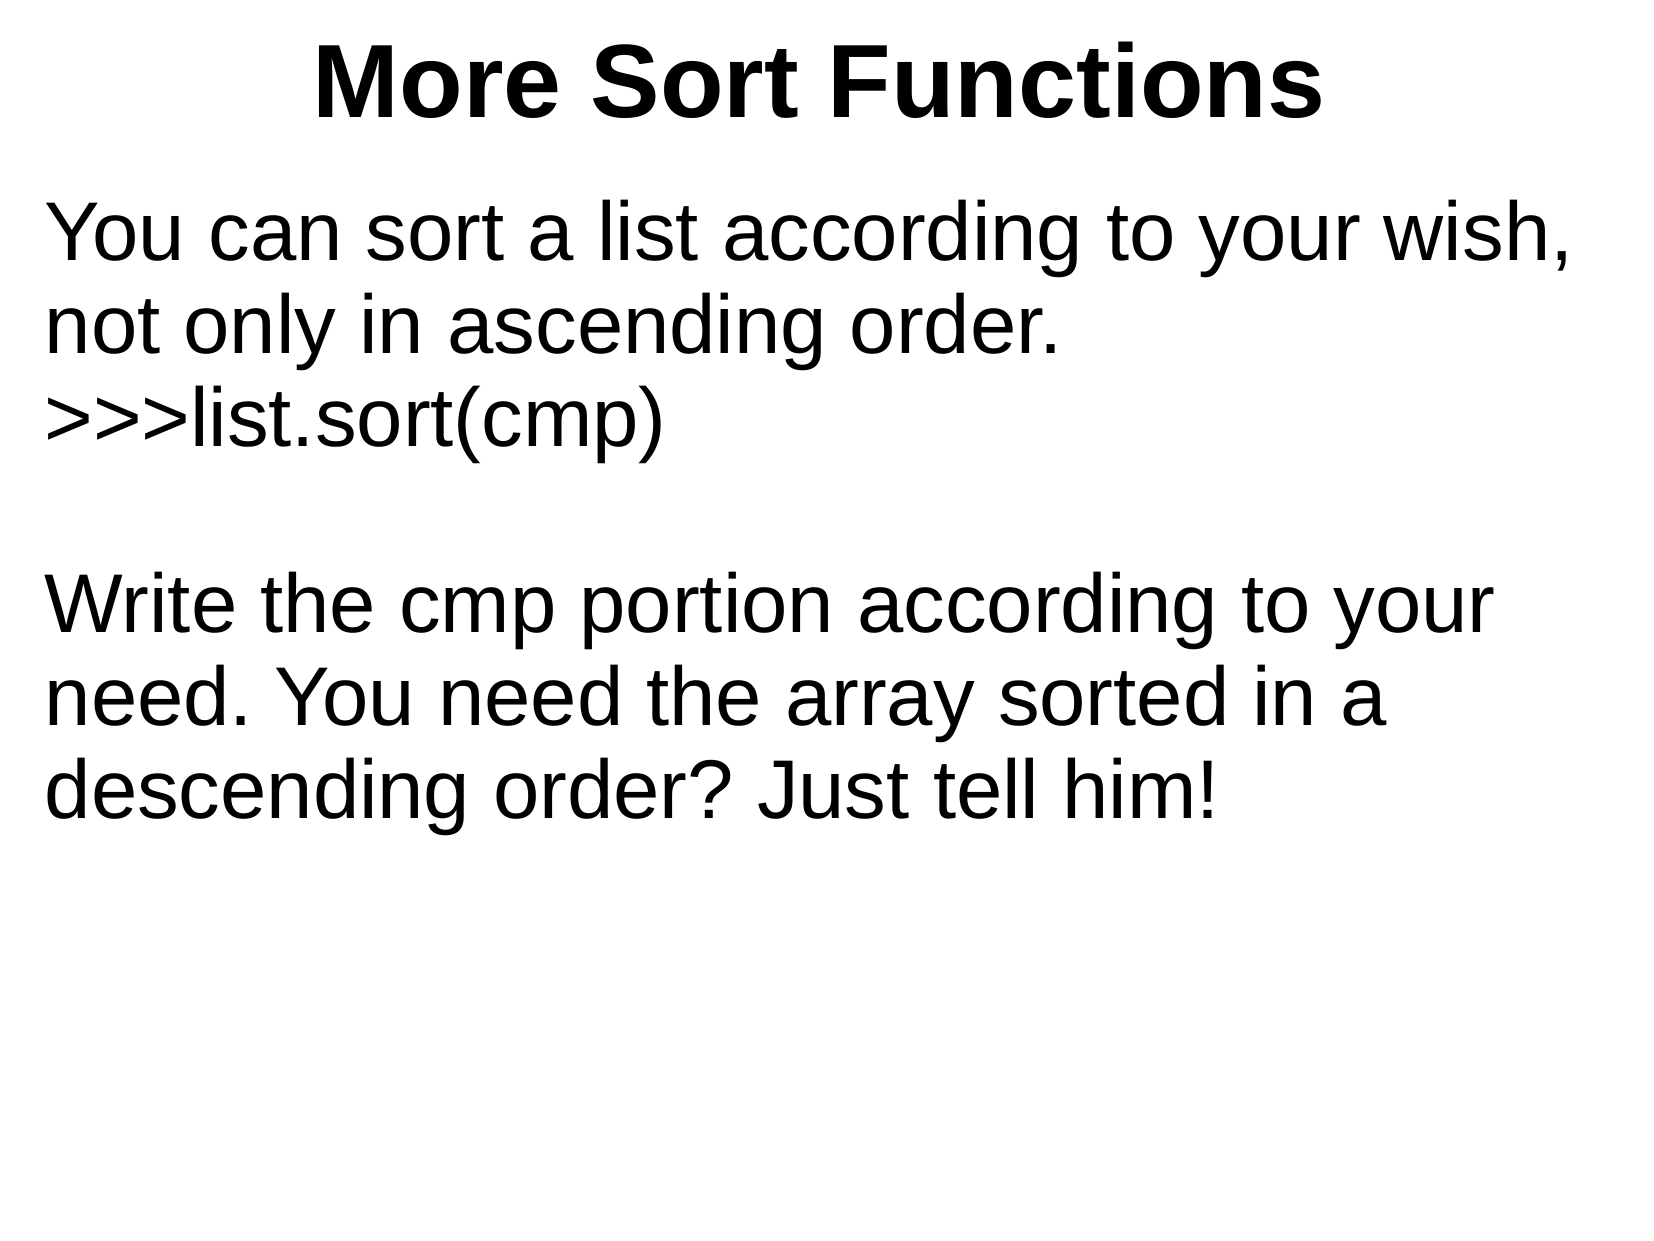

More Sort Functions
You can sort a list according to your wish, not only in ascending order.
>>>list.sort(cmp)
Write the cmp portion according to your need. You need the array sorted in a descending order? Just tell him!